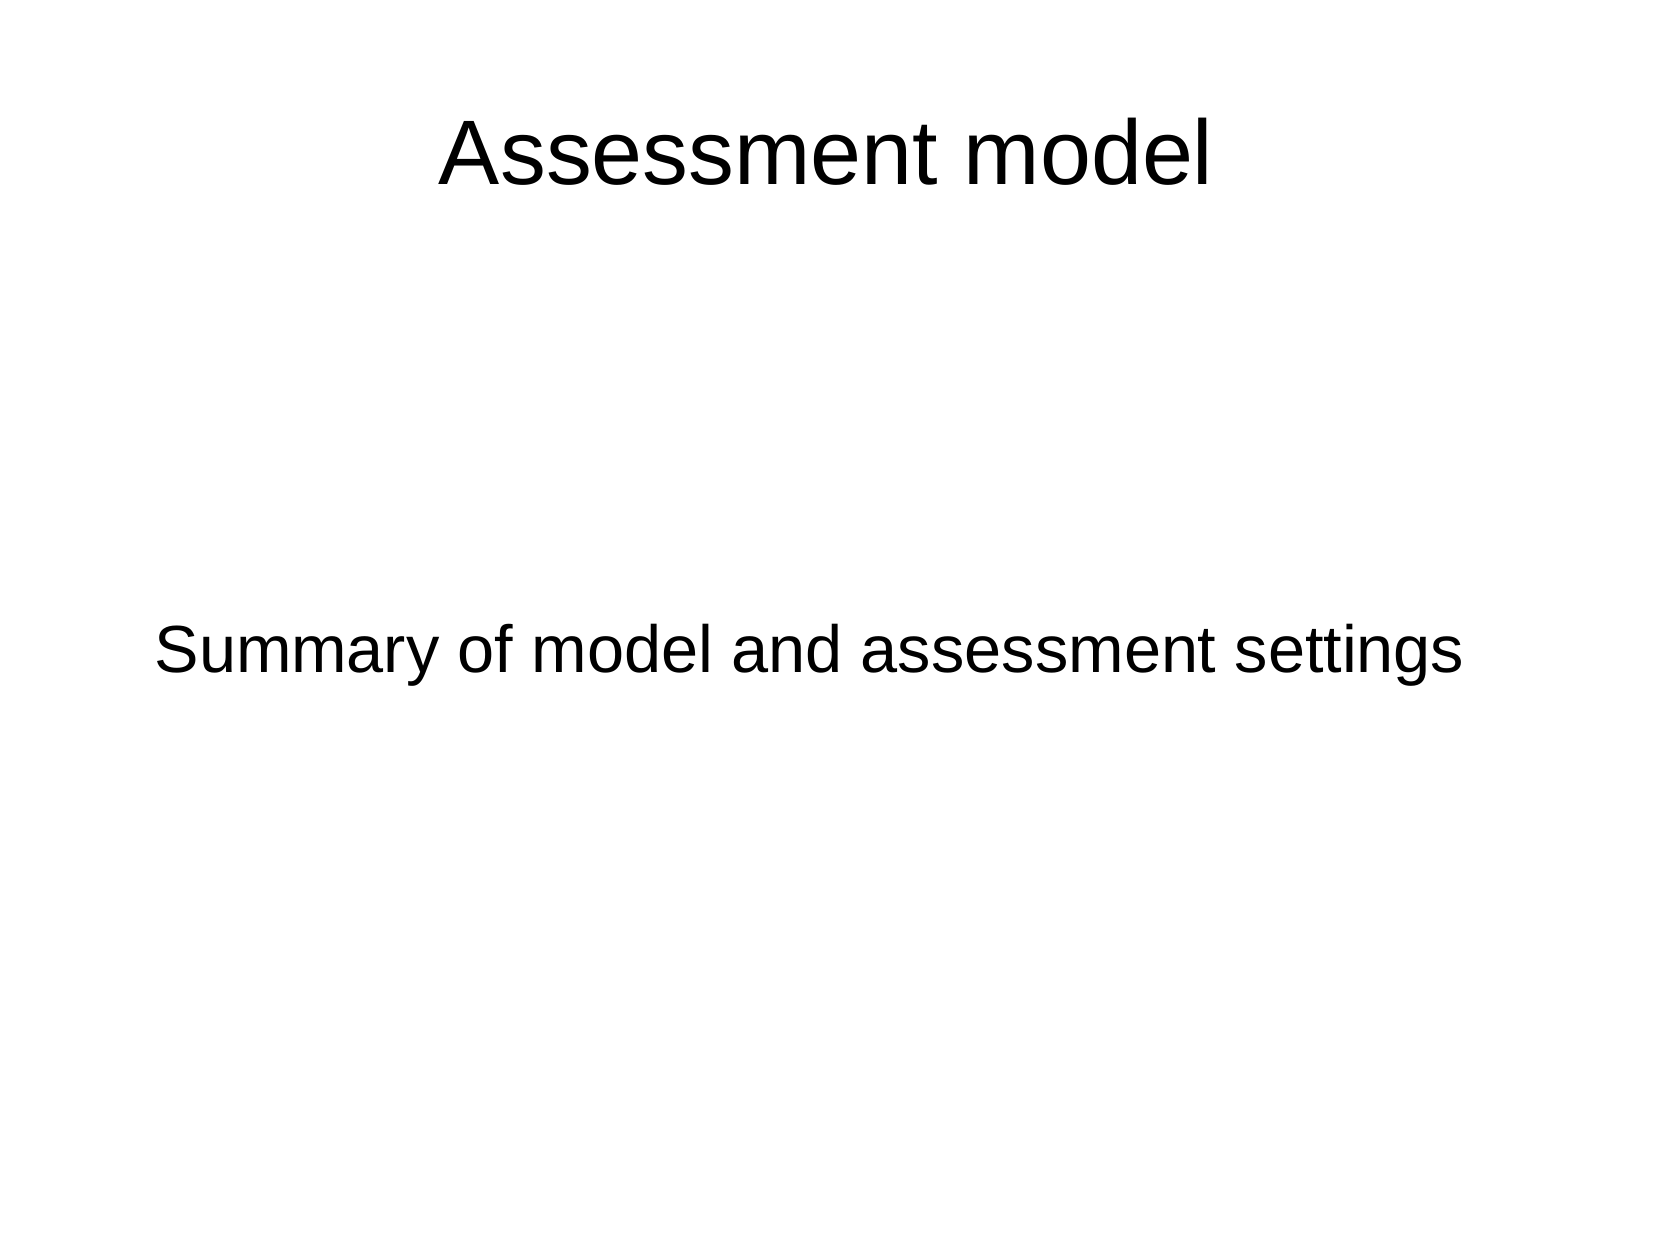

# Assessment model
Summary of model and assessment settings